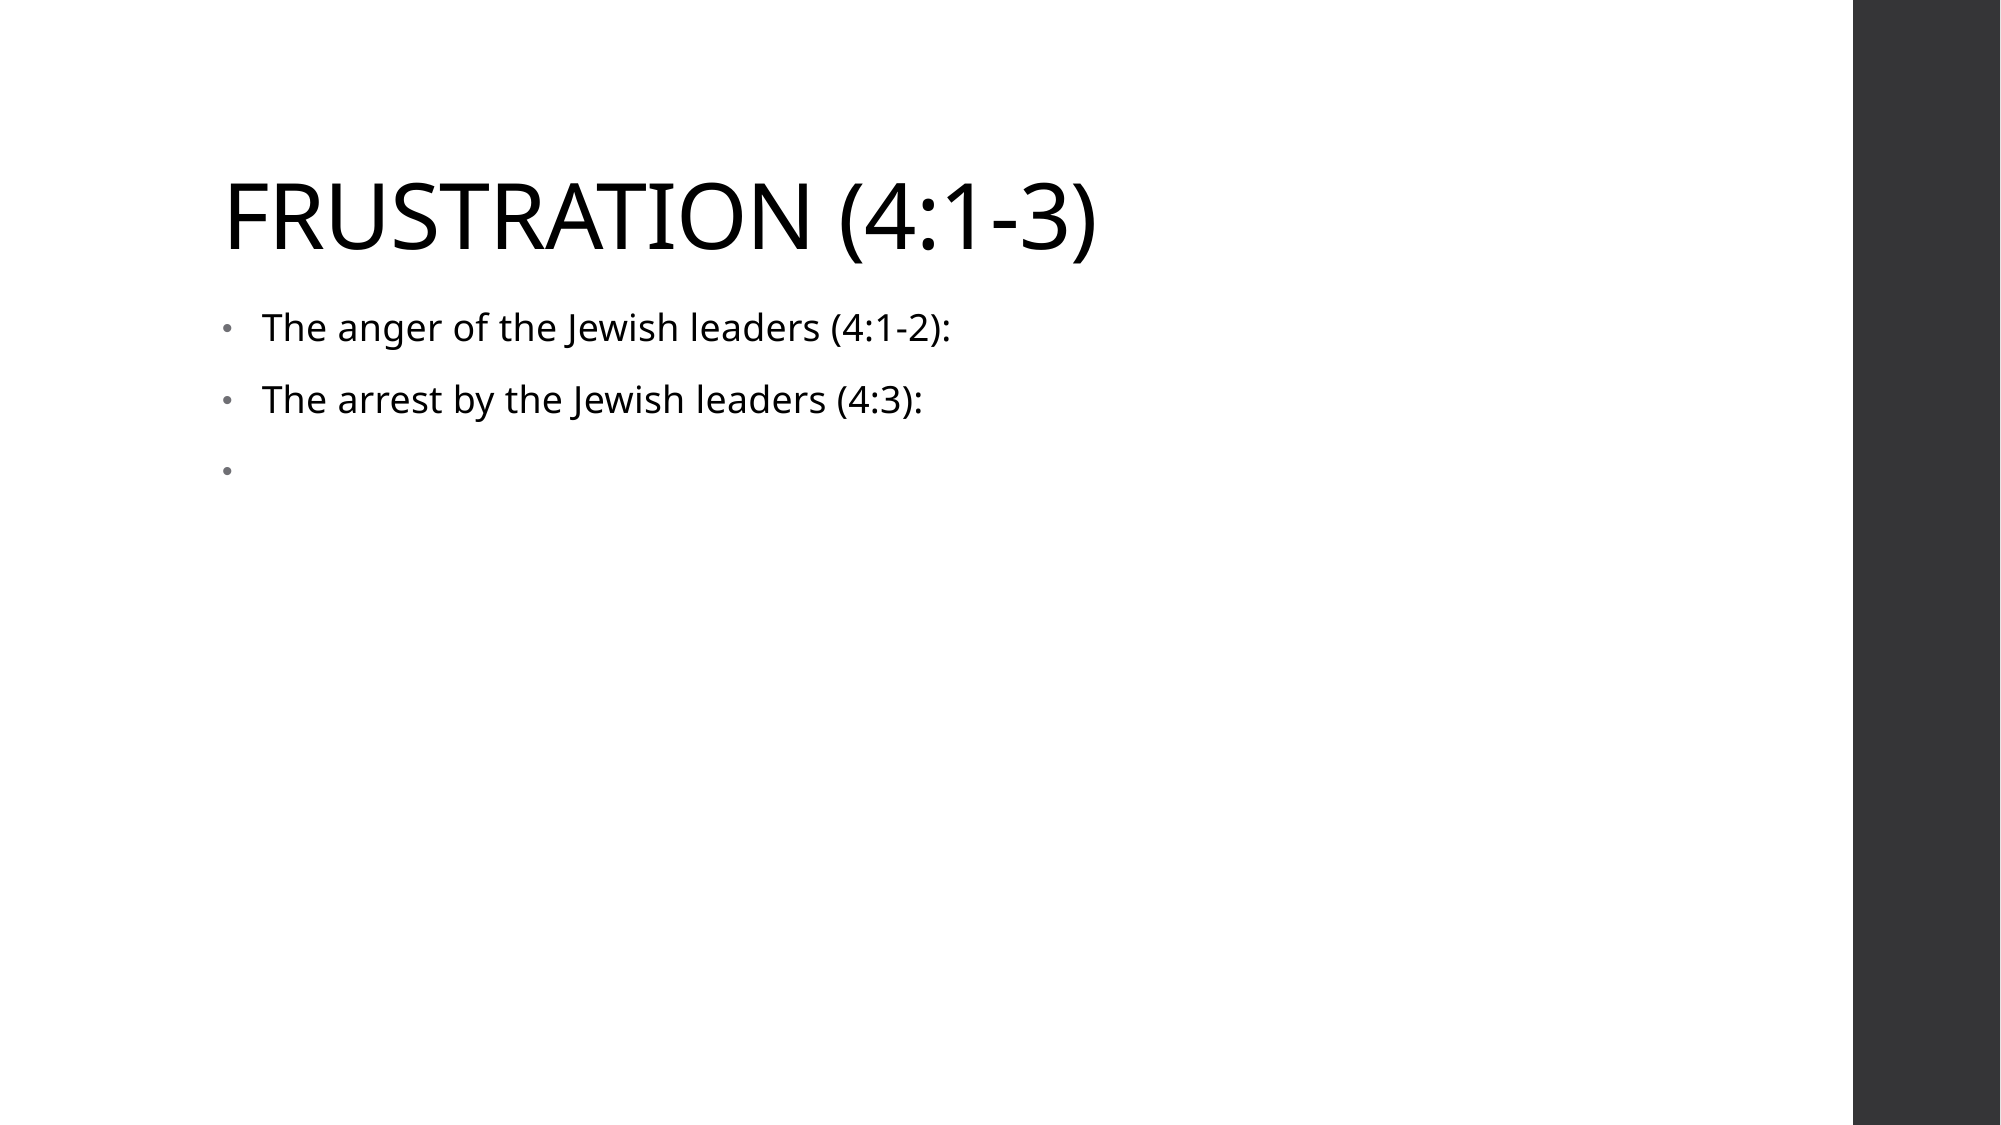

# FRUSTRATION (4:1-3)
 The anger of the Jewish leaders (4:1-2):
 The arrest by the Jewish leaders (4:3):